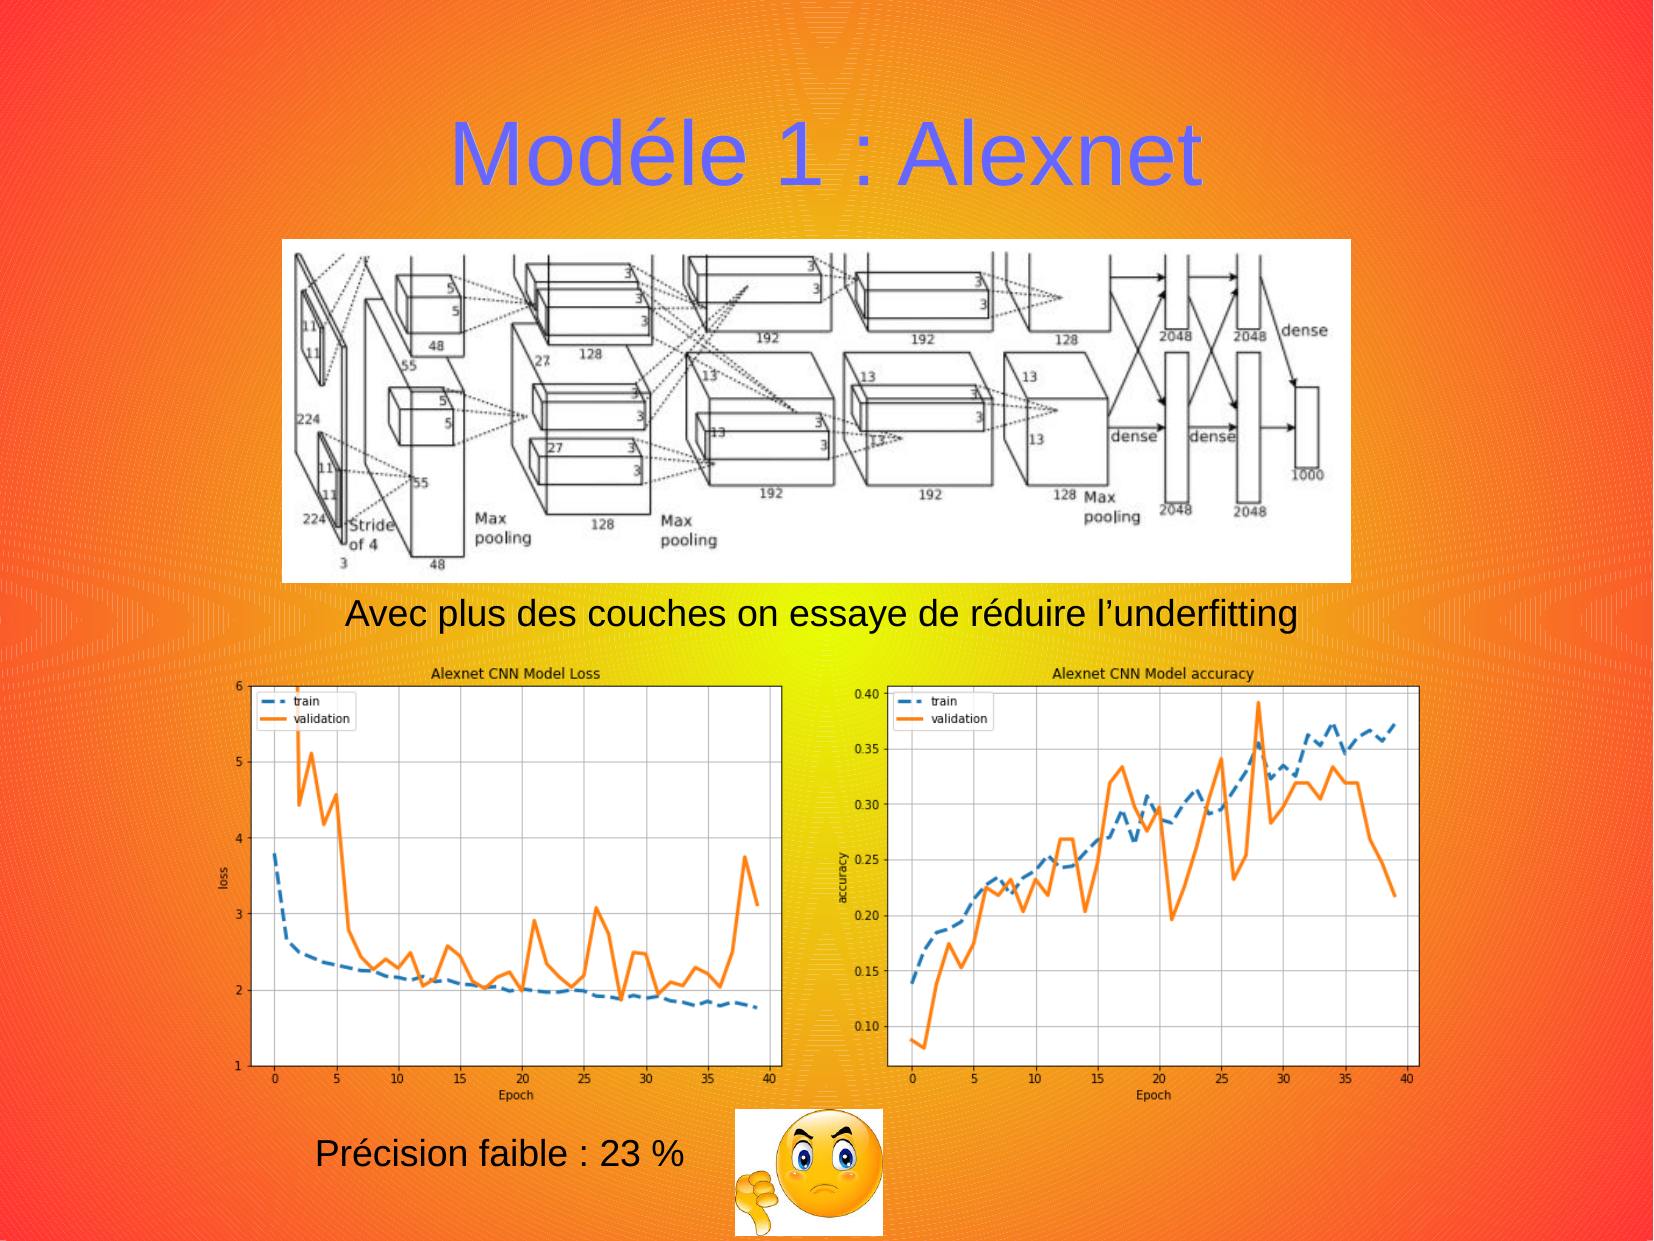

# Modéle 1 : Alexnet
Avec plus des couches on essaye de réduire l’underfitting
Précision faible : 23 %